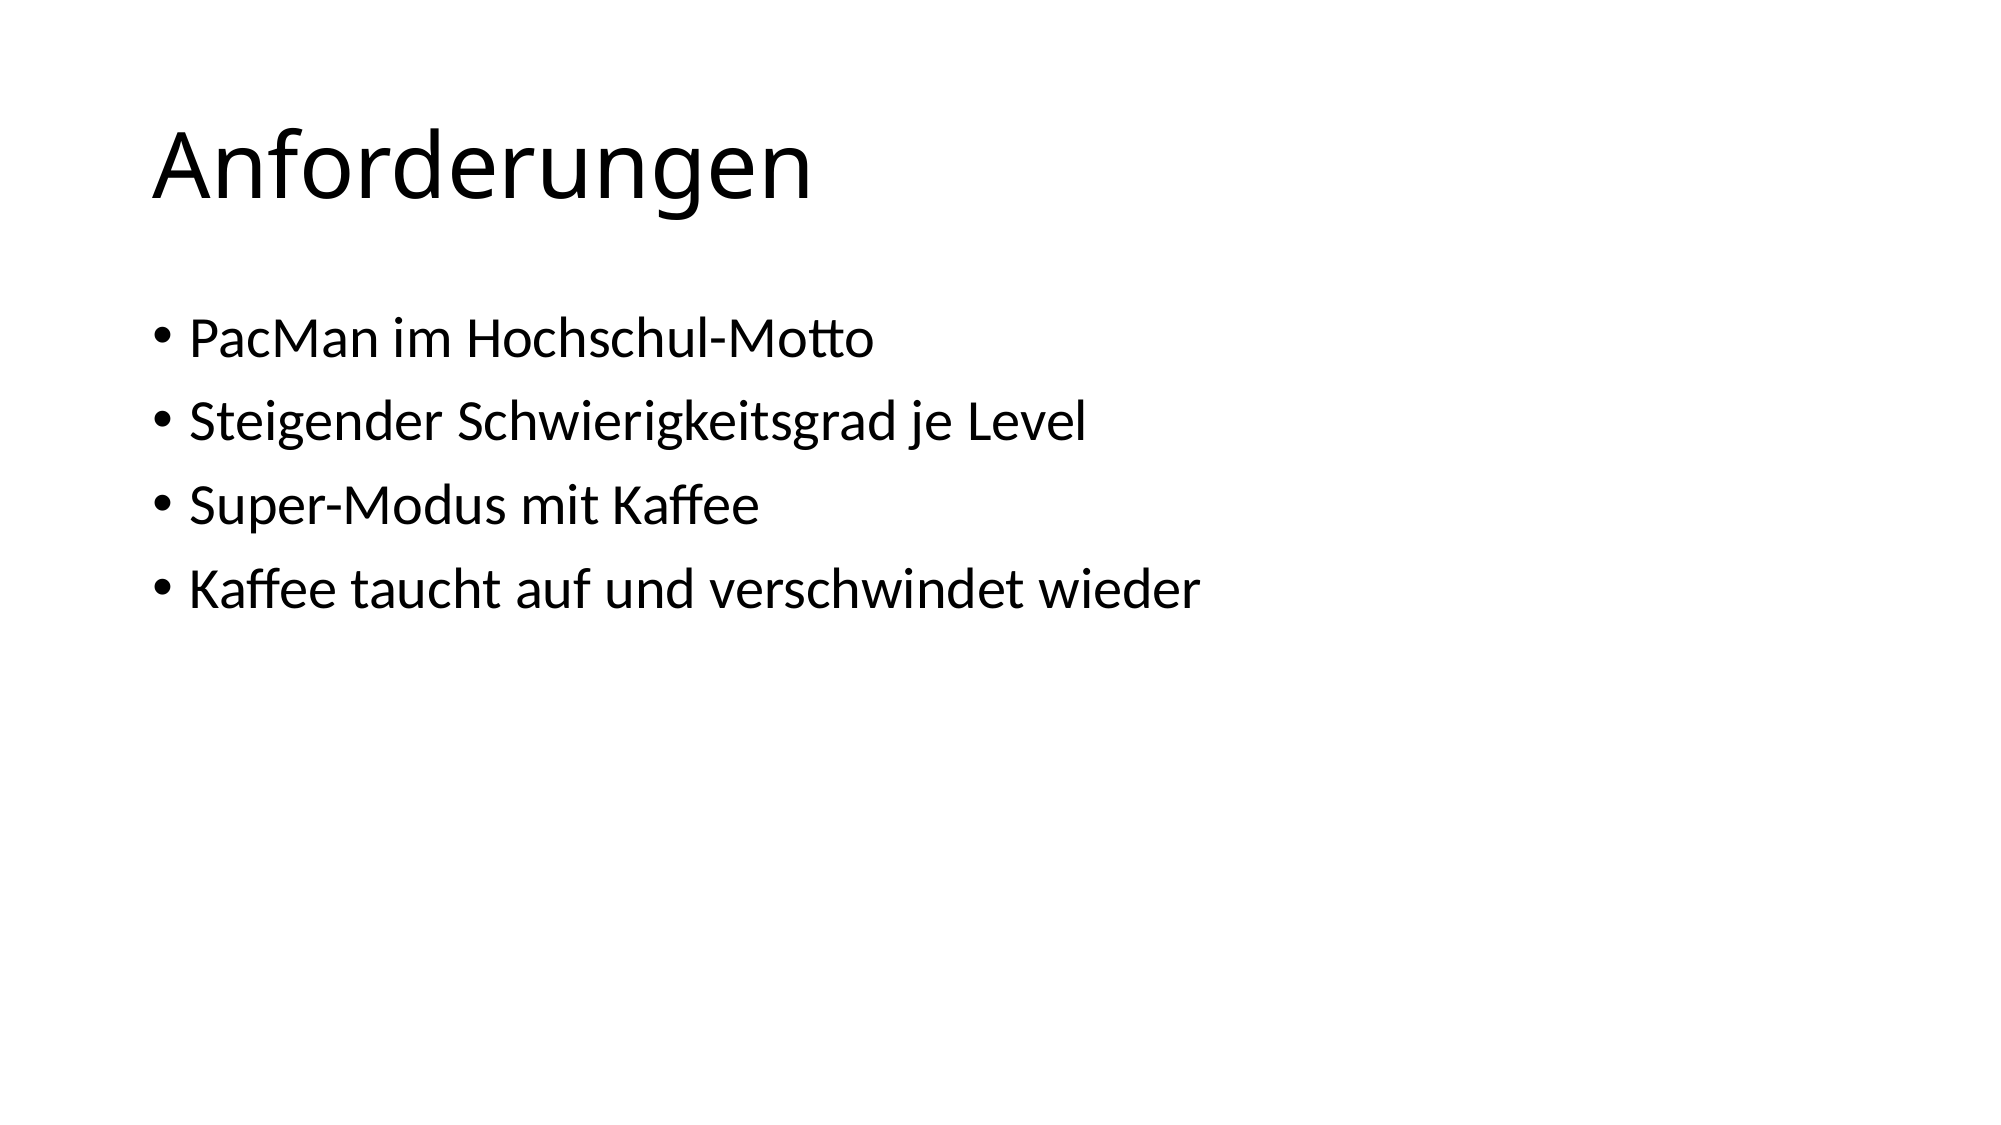

# Anforderungen
PacMan im Hochschul-Motto
Steigender Schwierigkeitsgrad je Level
Super-Modus mit Kaffee
Kaffee taucht auf und verschwindet wieder